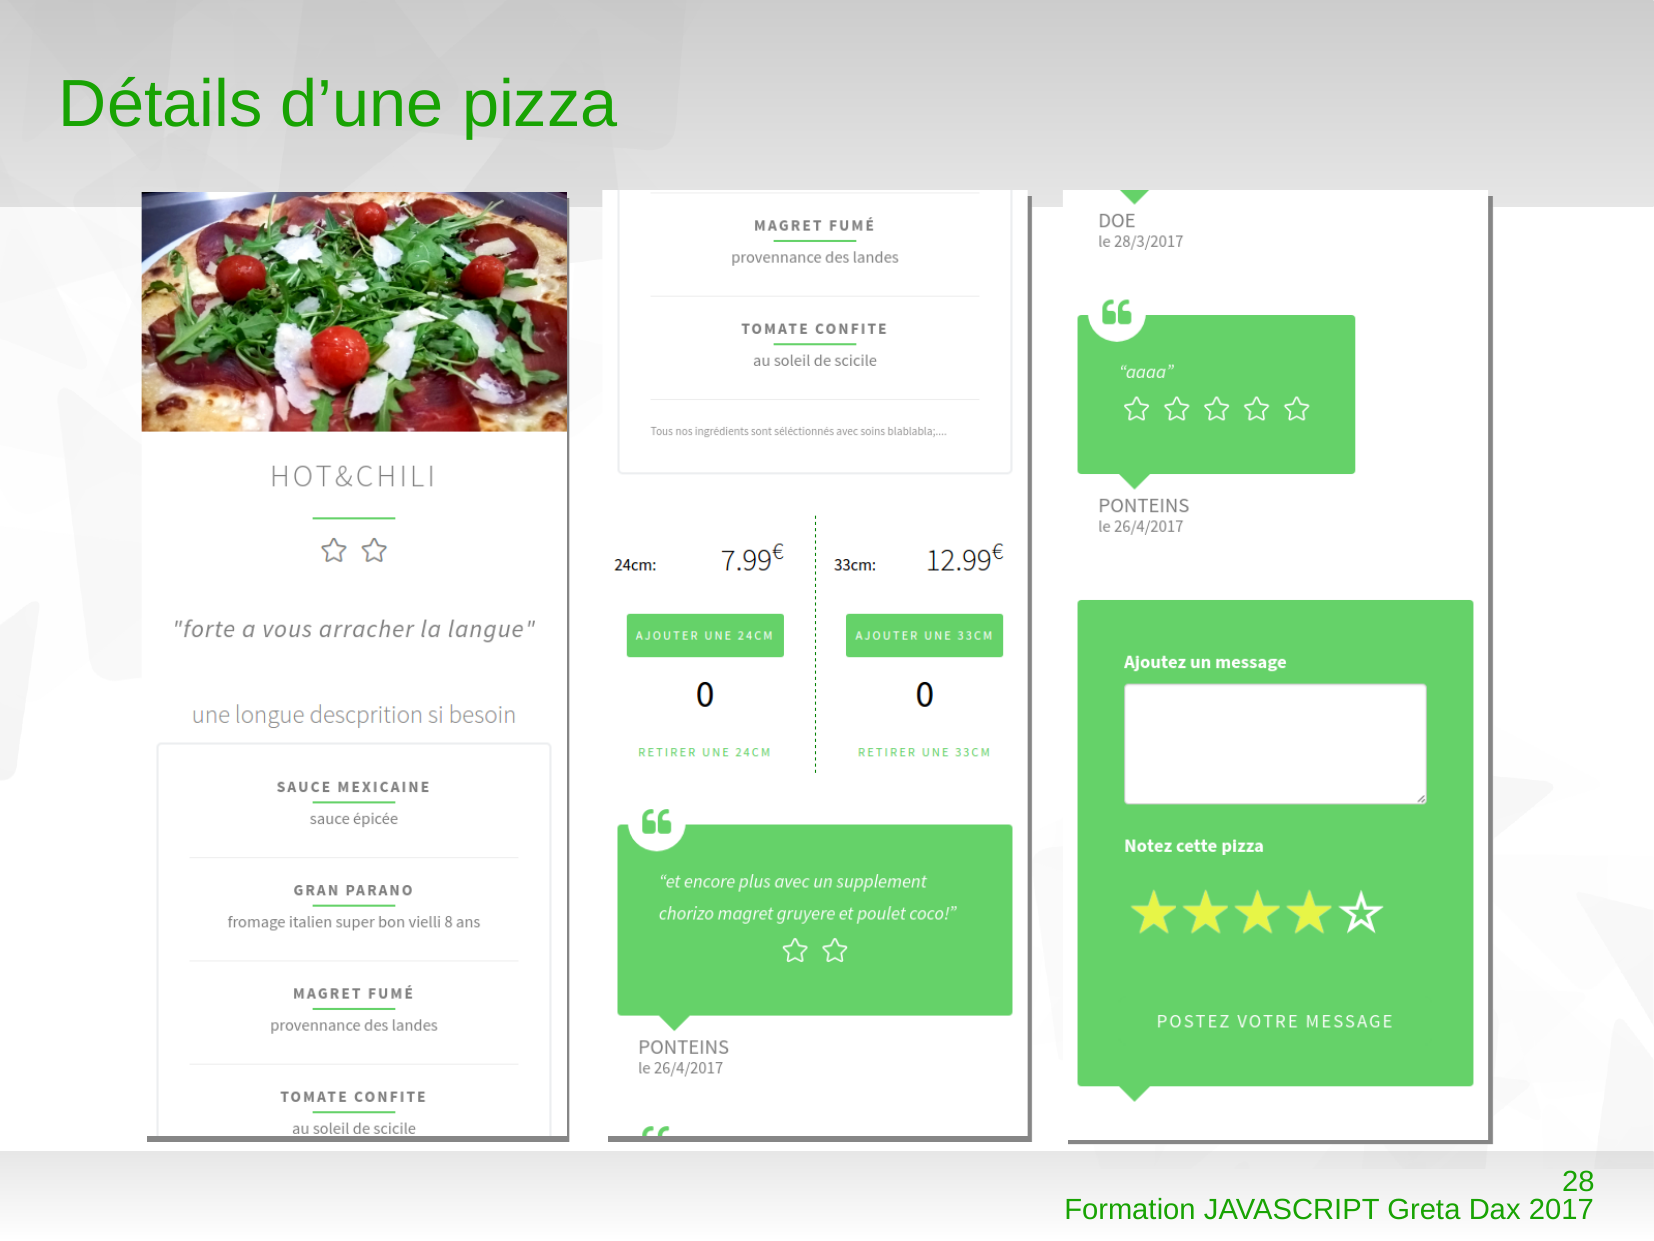

# Détails d’une pizza
28
Formation JAVASCRIPT Greta Dax 2017